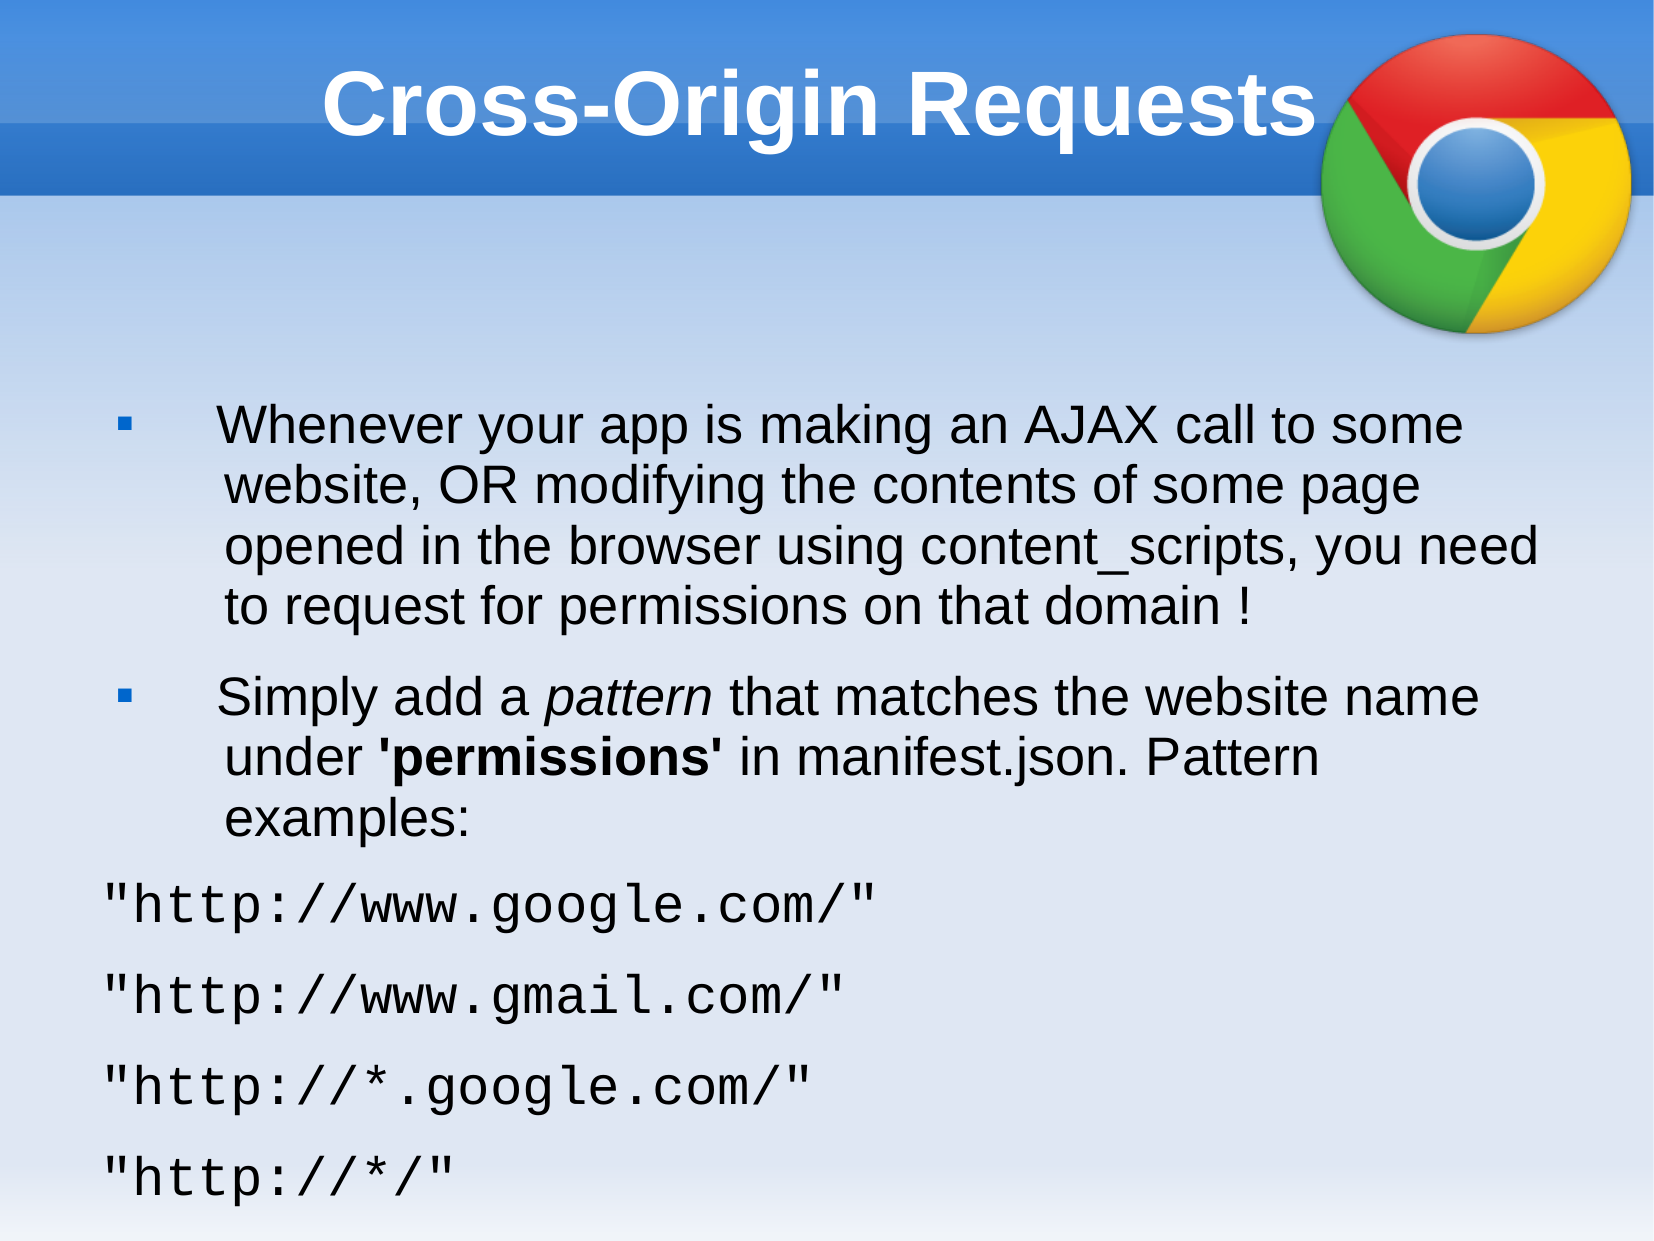

# Cross-Origin Requests
 Whenever your app is making an AJAX call to some website, OR modifying the contents of some page opened in the browser using content_scripts, you need to request for permissions on that domain !
 Simply add a pattern that matches the website name under 'permissions' in manifest.json. Pattern examples:
"http://www.google.com/"
"http://www.gmail.com/"
"http://*.google.com/"
"http://*/"